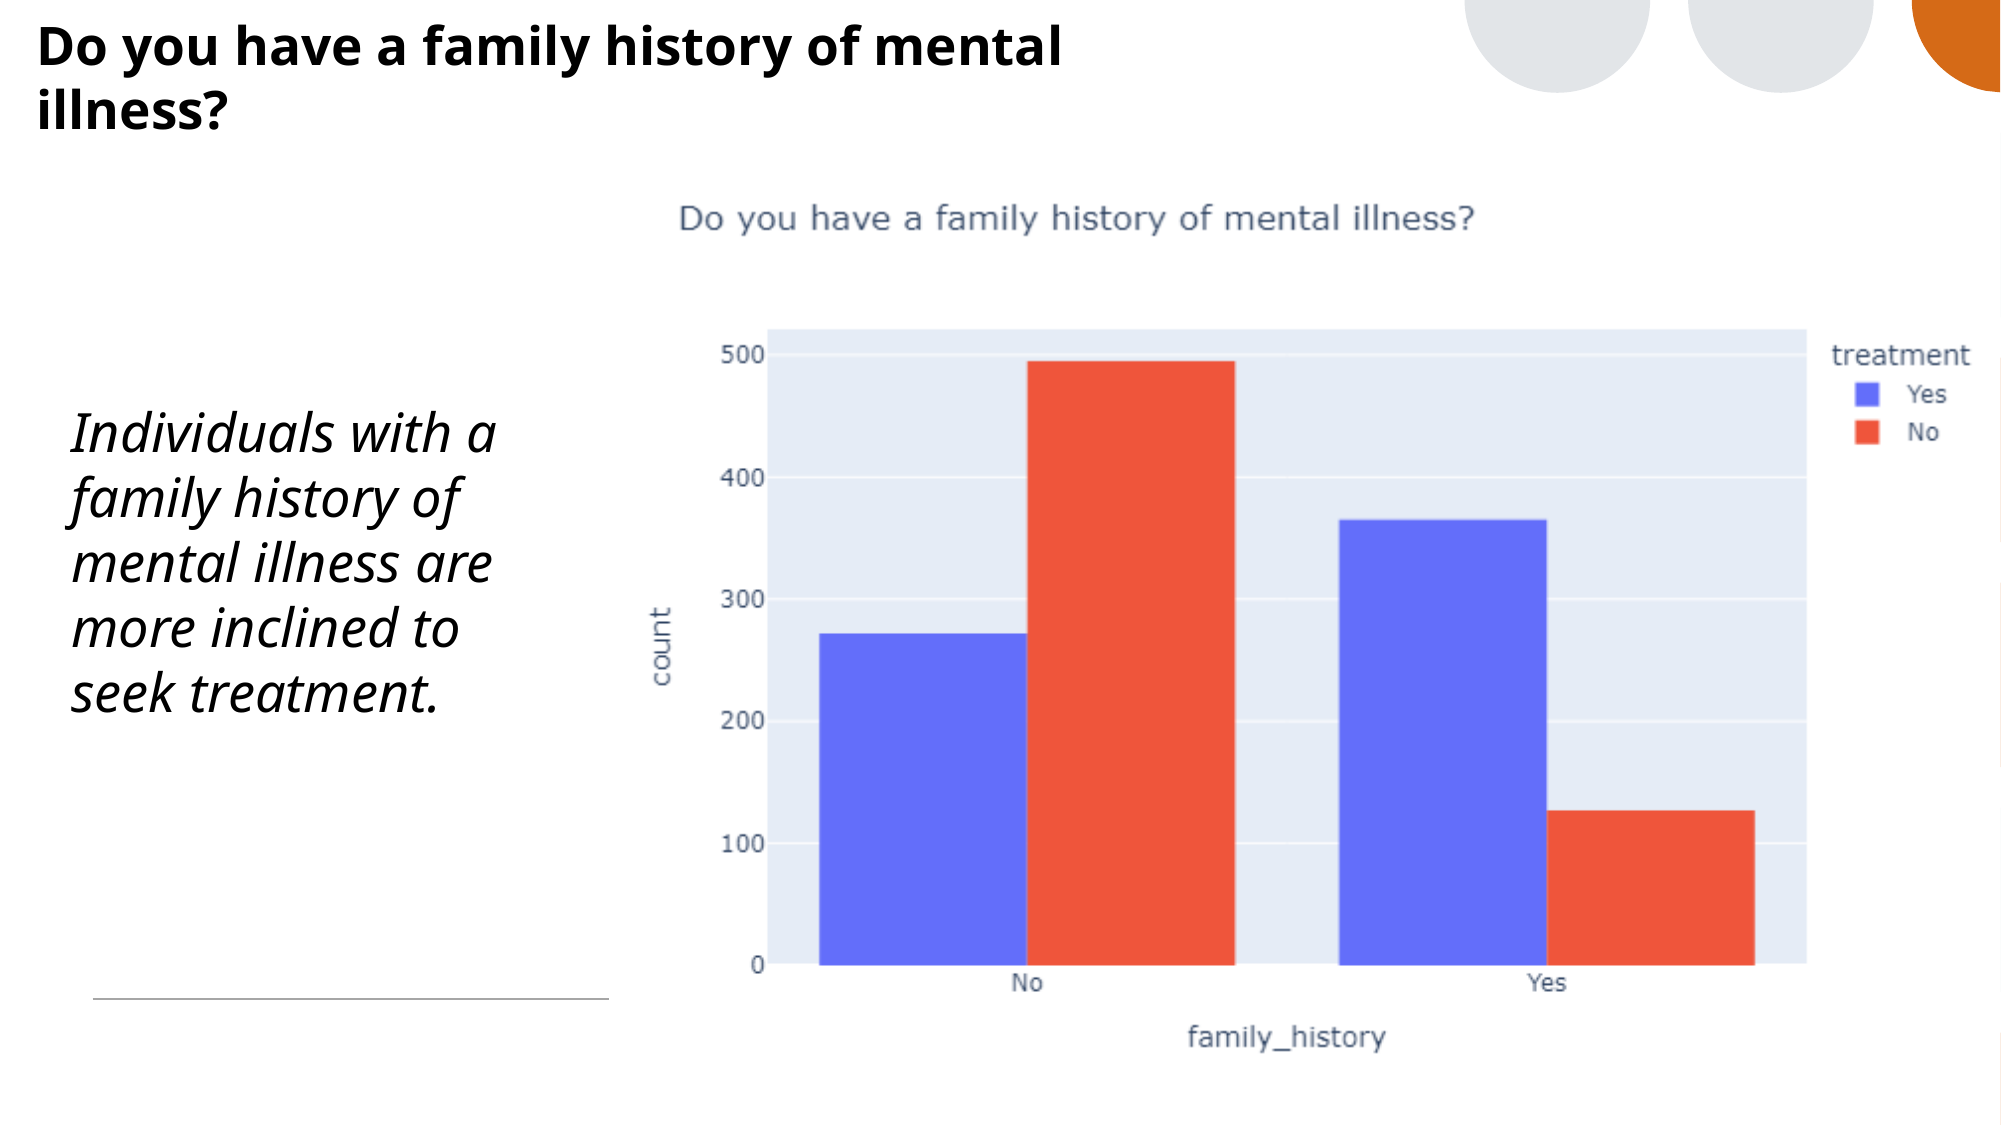

# Do you have a family history of mental illness?
Individuals with a family history of mental illness are more inclined to seek treatment.